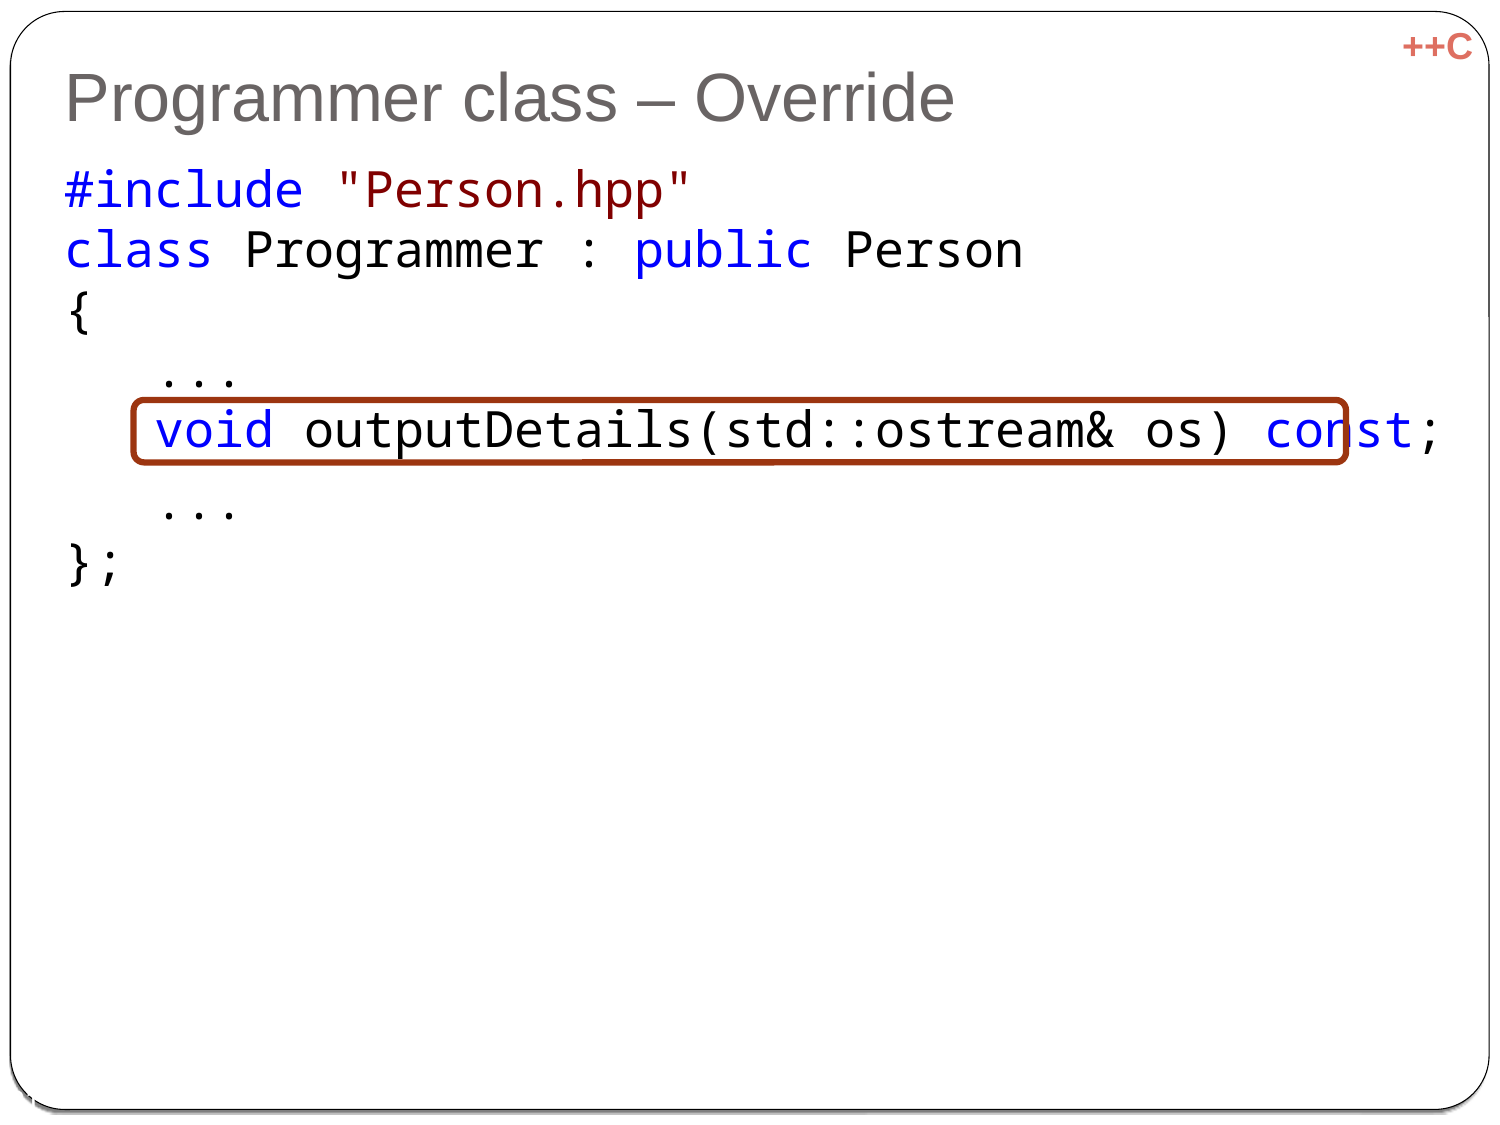

# Programmer class – Override
#include "Person.hpp"
class Programmer : public Person
{
 ...
   void outputDetails(std::ostream& os) const;
 ...
};